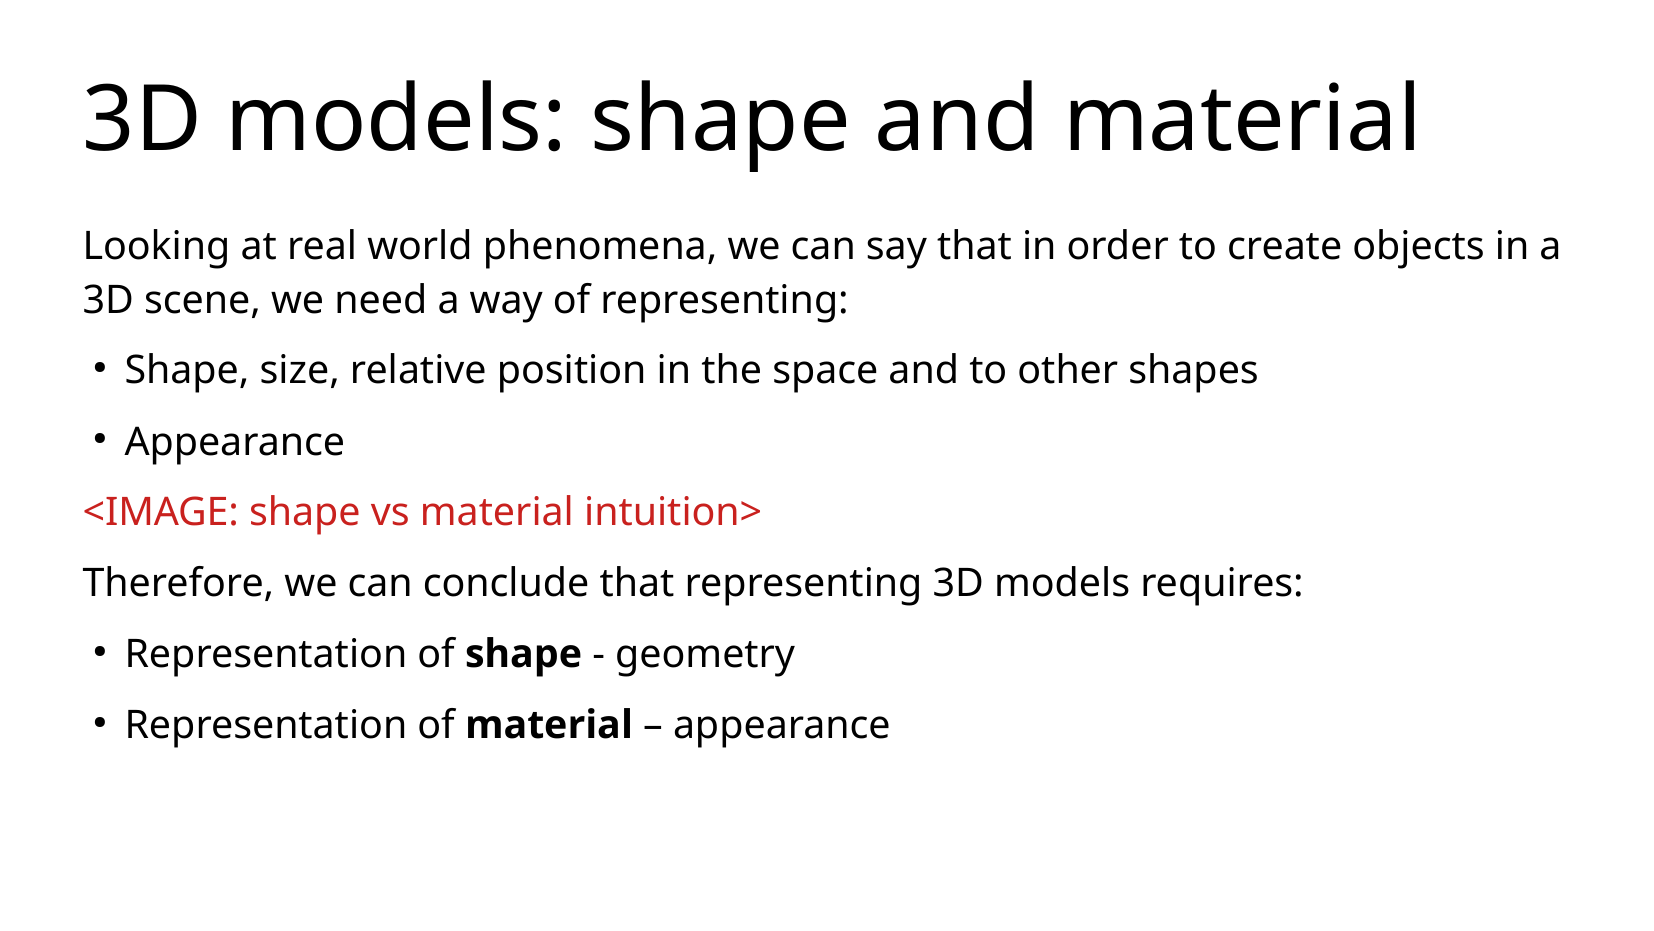

# 3D models: shape and material
Looking at real world phenomena, we can say that in order to create objects in a 3D scene, we need a way of representing:
Shape, size, relative position in the space and to other shapes
Appearance
<IMAGE: shape vs material intuition>
Therefore, we can conclude that representing 3D models requires:
Representation of shape - geometry
Representation of material – appearance